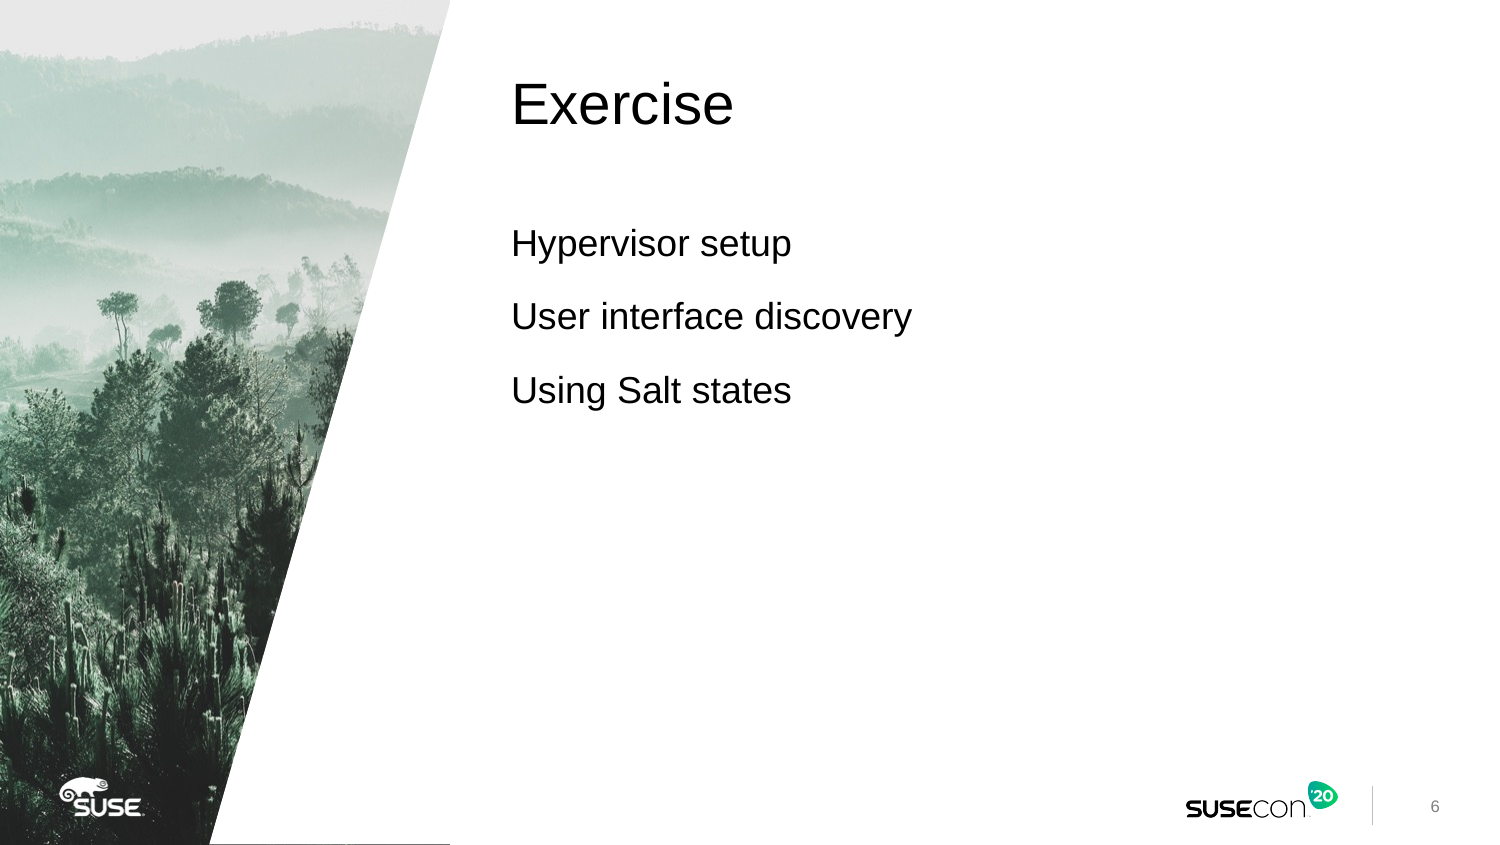

# Exercise
Hypervisor setup
User interface discovery
Using Salt states